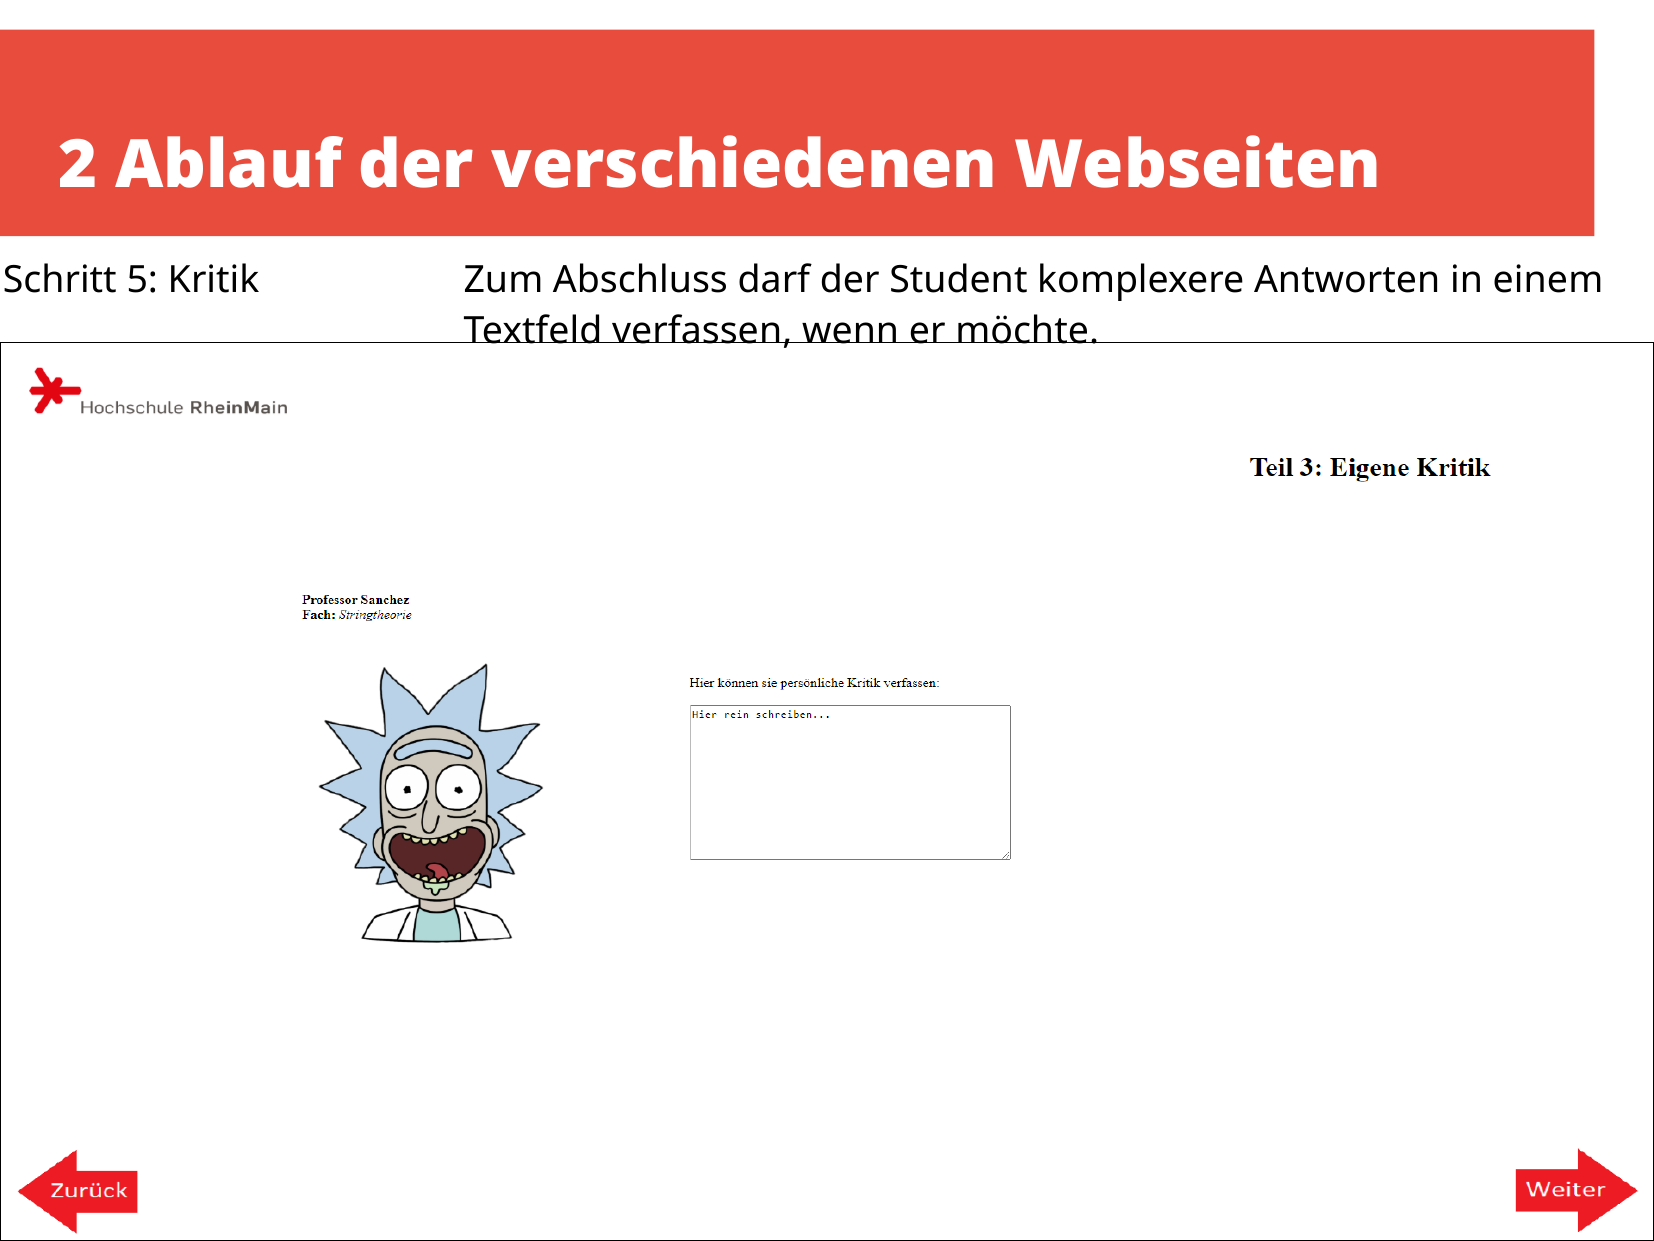

# 2 Ablauf der verschiedenen Webseiten
Zum Abschluss darf der Student komplexere Antworten in einem Textfeld verfassen, wenn er möchte.
Schritt 5: Kritik
9